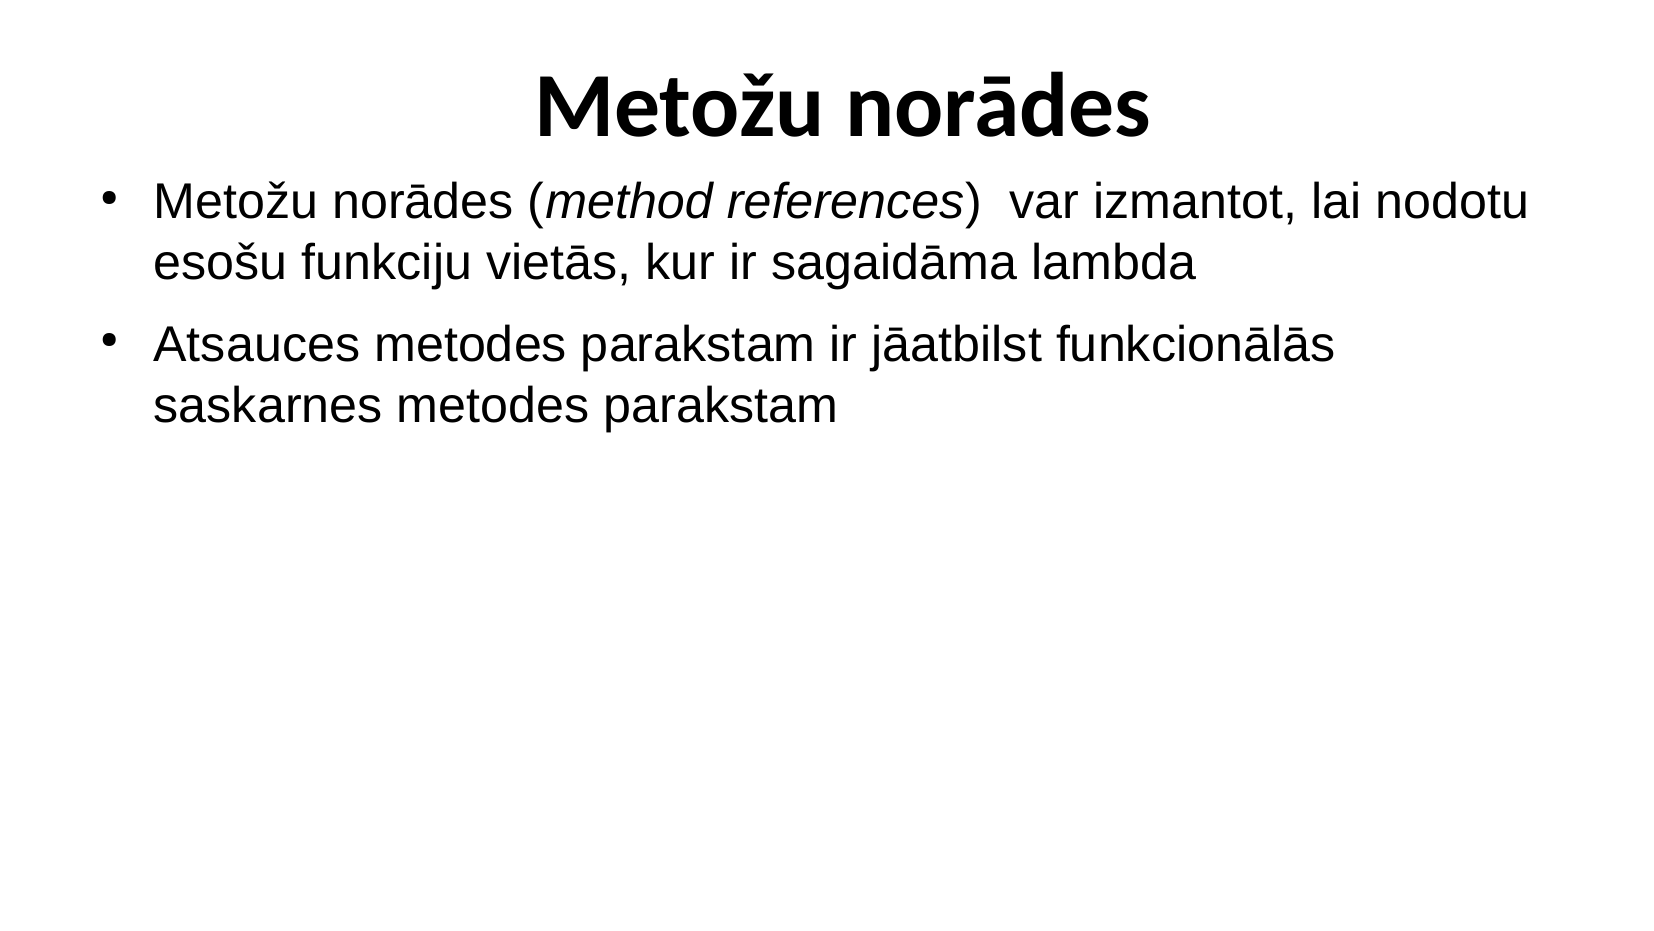

# Metožu norādes
Metožu norādes (method references) var izmantot, lai nodotu esošu funkciju vietās, kur ir sagaidāma lambda
Atsauces metodes parakstam ir jāatbilst funkcionālās saskarnes metodes parakstam